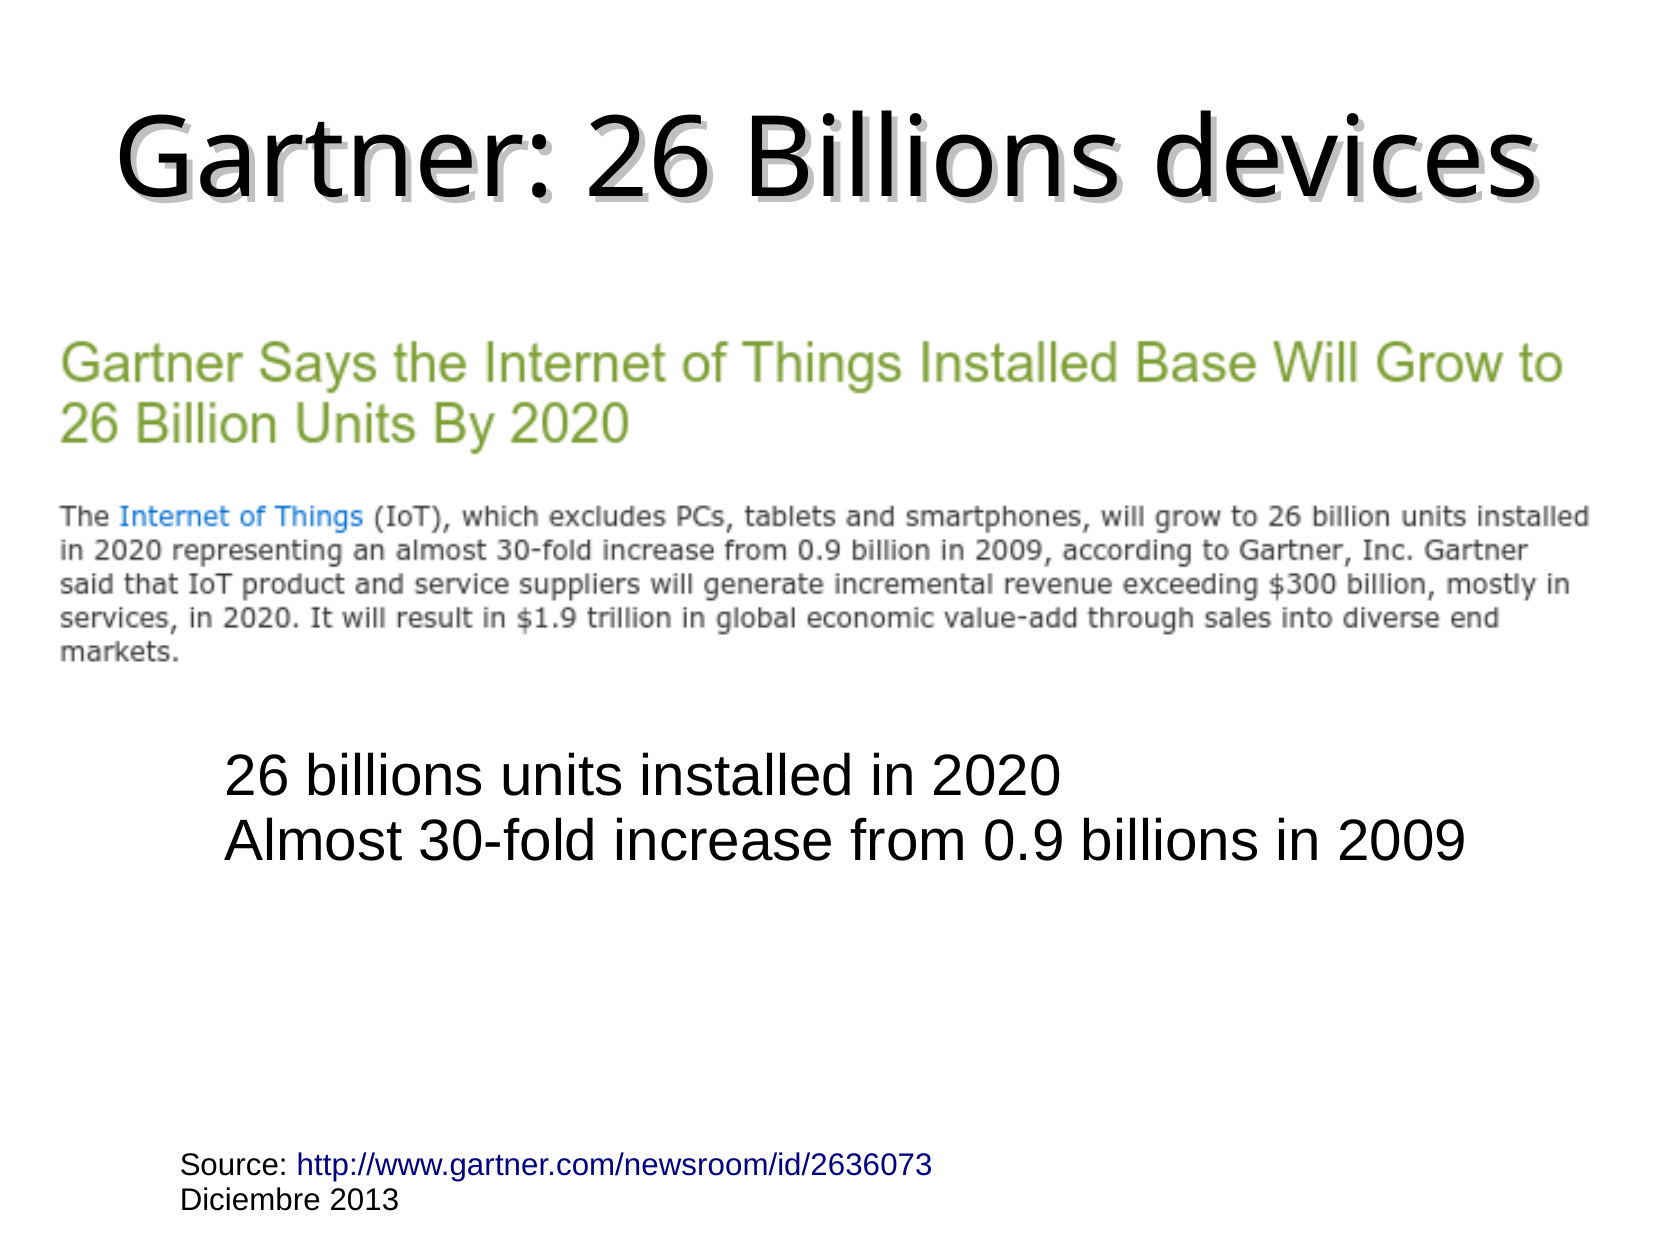

# Gartner: 26 Billions devices
26 billions units installed in 2020
Almost 30-fold increase from 0.9 billions in 2009
Source: http://www.gartner.com/newsroom/id/2636073
Diciembre 2013